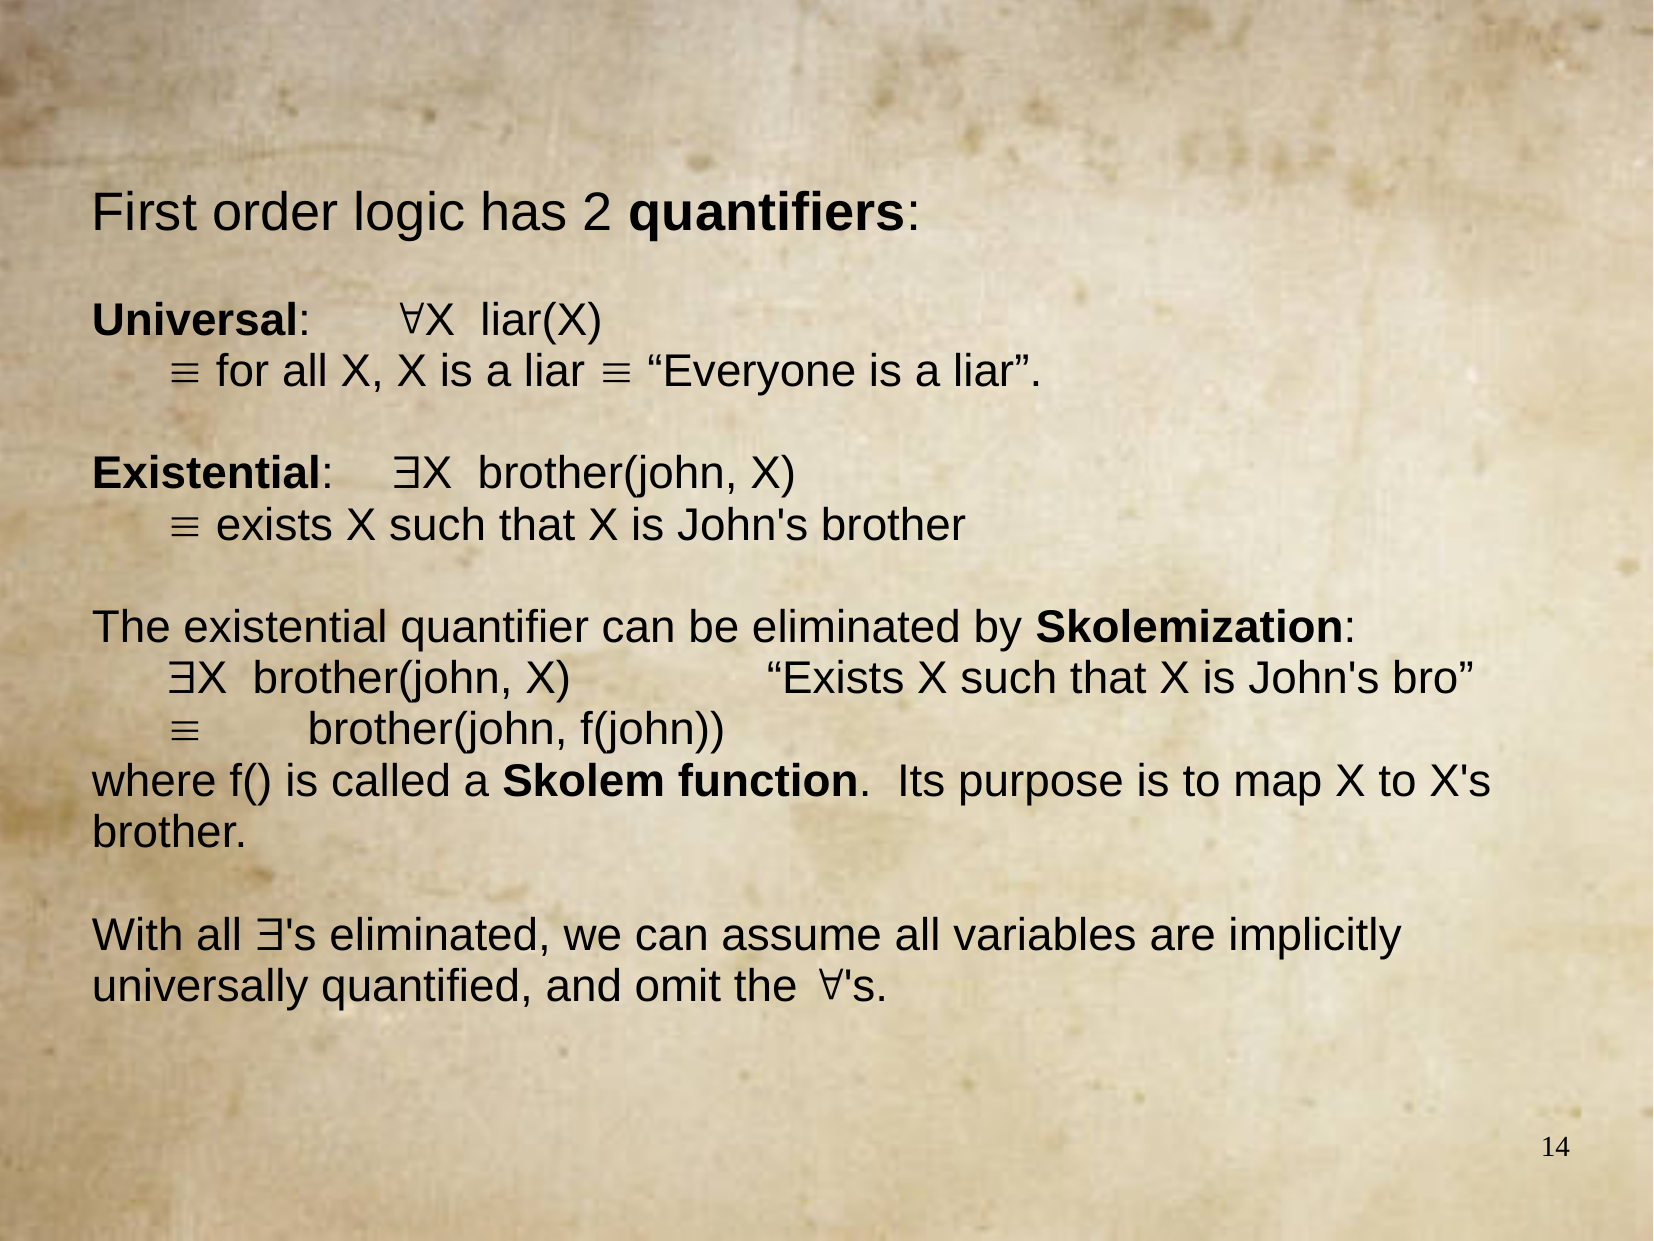

First order logic has 2 quantifiers:
Universal:		"X liar(X)
	 for all X, X is a liar  “Everyone is a liar”.
Existential:	X brother(john, X)
	 exists X such that X is John's brother
The existential quantifier can be eliminated by Skolemization:
	X brother(john, X)			“Exists X such that X is John's bro”
	 brother(john, f(john))
where f() is called a Skolem function. Its purpose is to map X to X's brother.
With all 's eliminated, we can assume all variables are implicitly universally quantified, and omit the "'s.
14